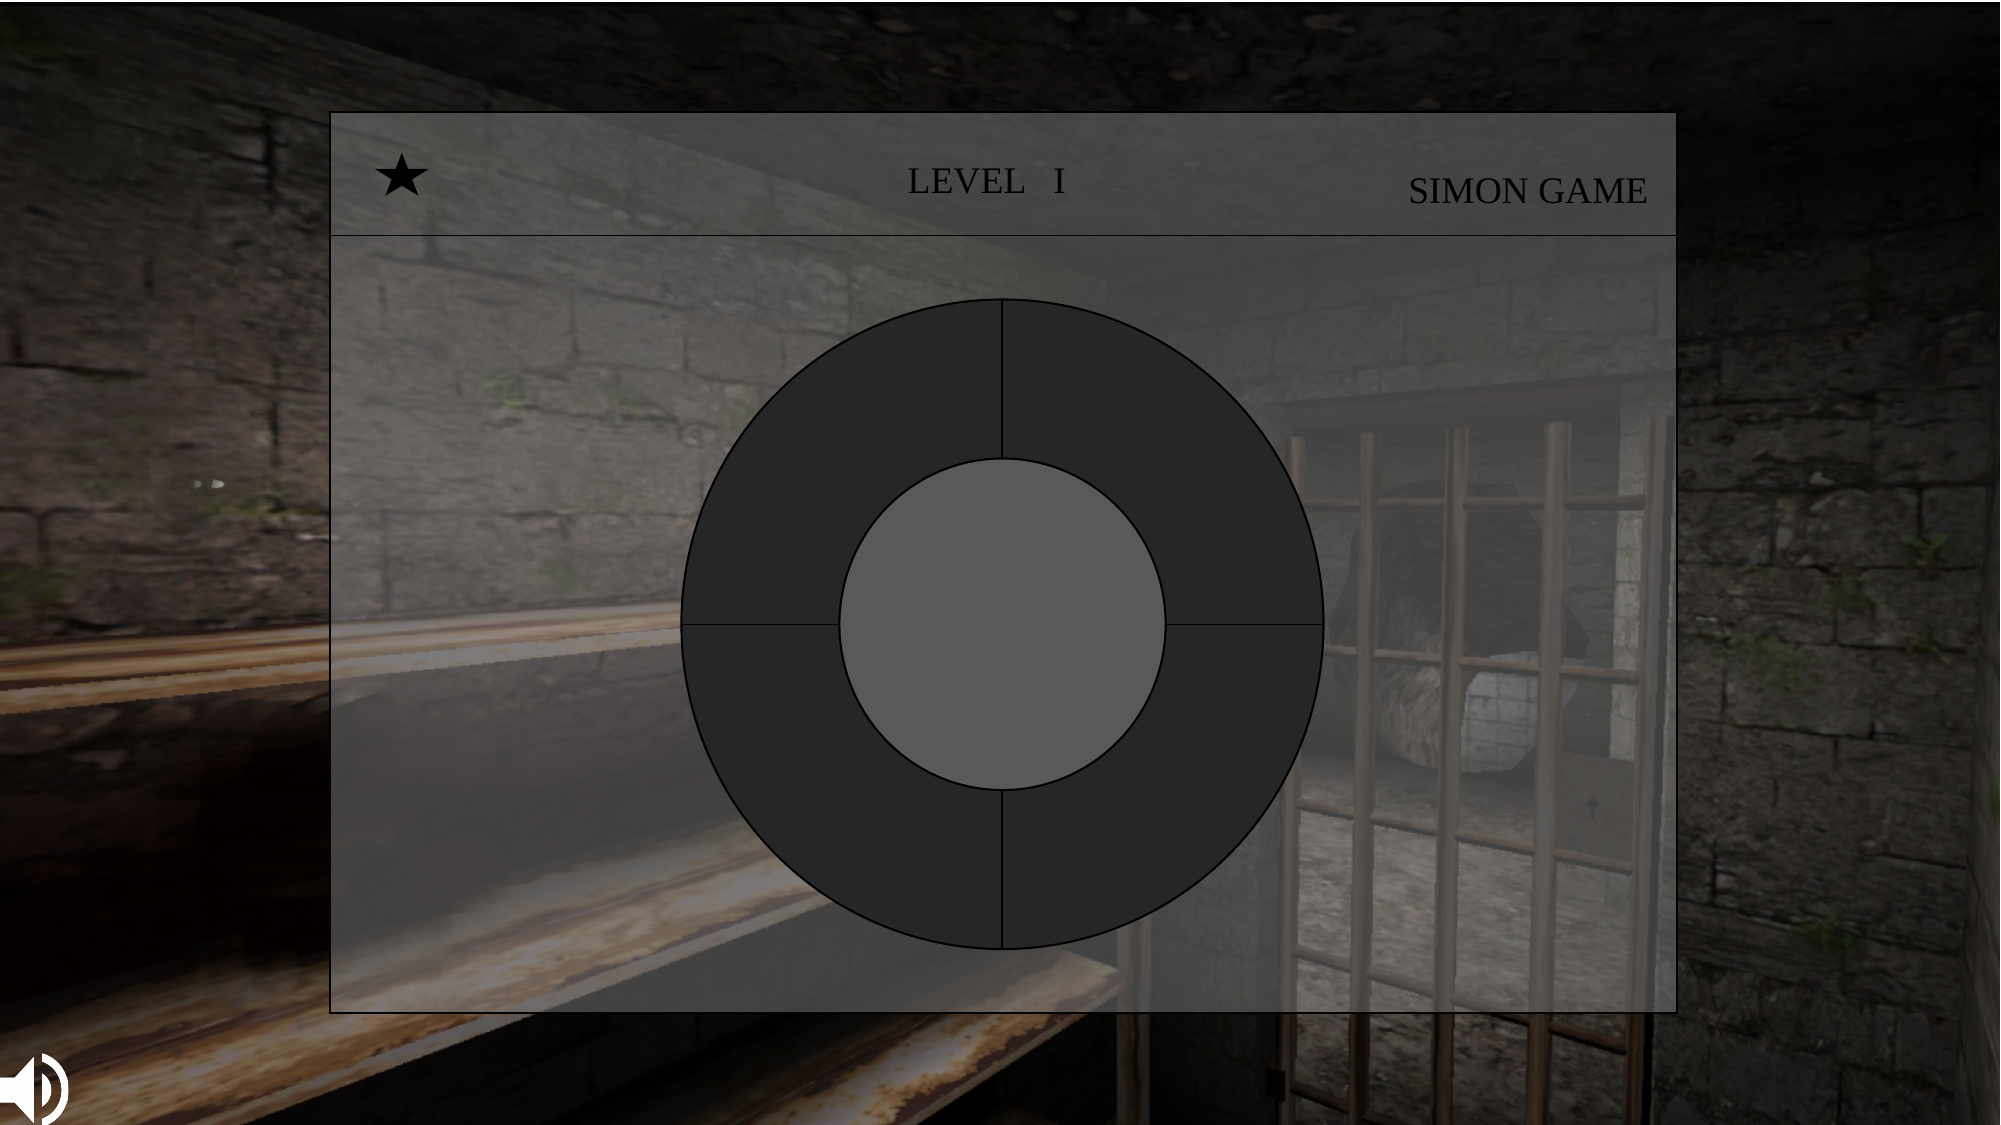

#
LEVEL I
SIMON GAME
| I |
| --- |